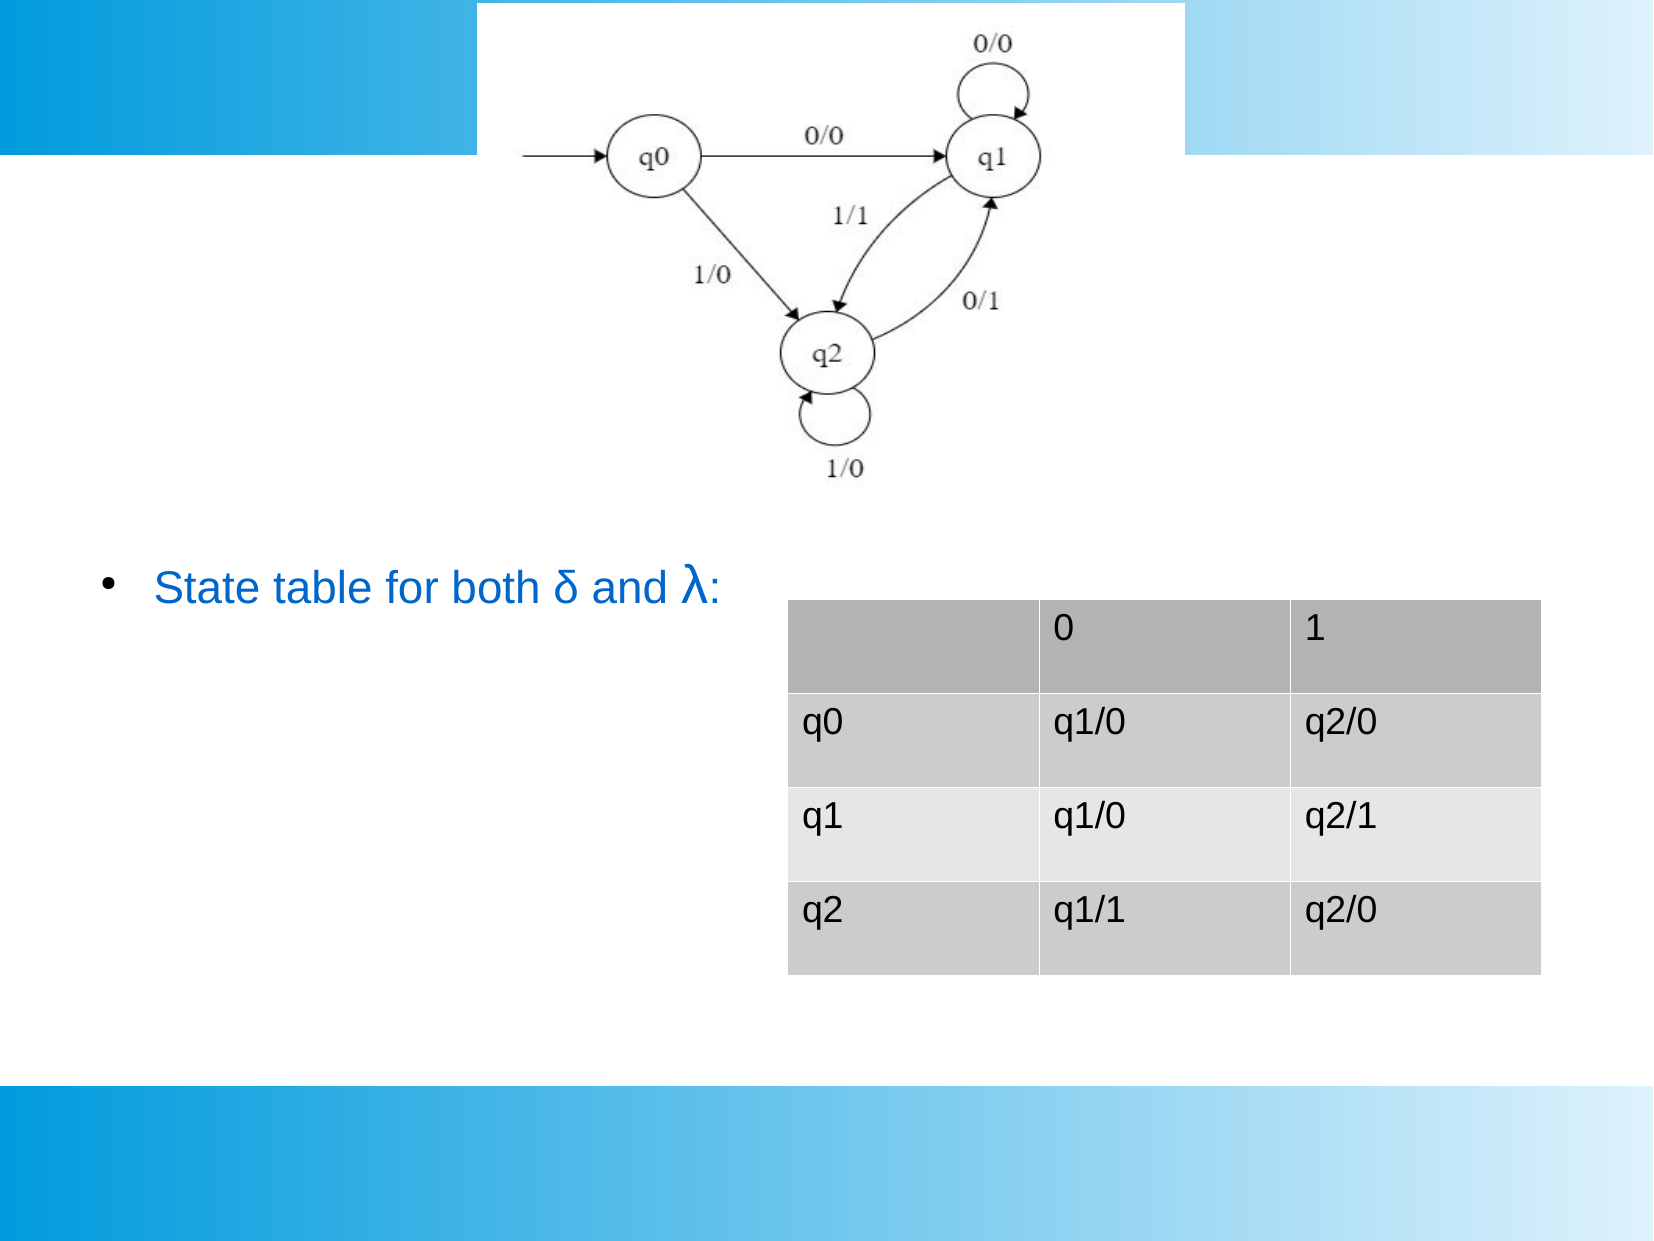

# State table for both δ and λ:
| | 0 | 1 |
| --- | --- | --- |
| q0 | q1/0 | q2/0 |
| q1 | q1/0 | q2/1 |
| q2 | q1/1 | q2/0 |